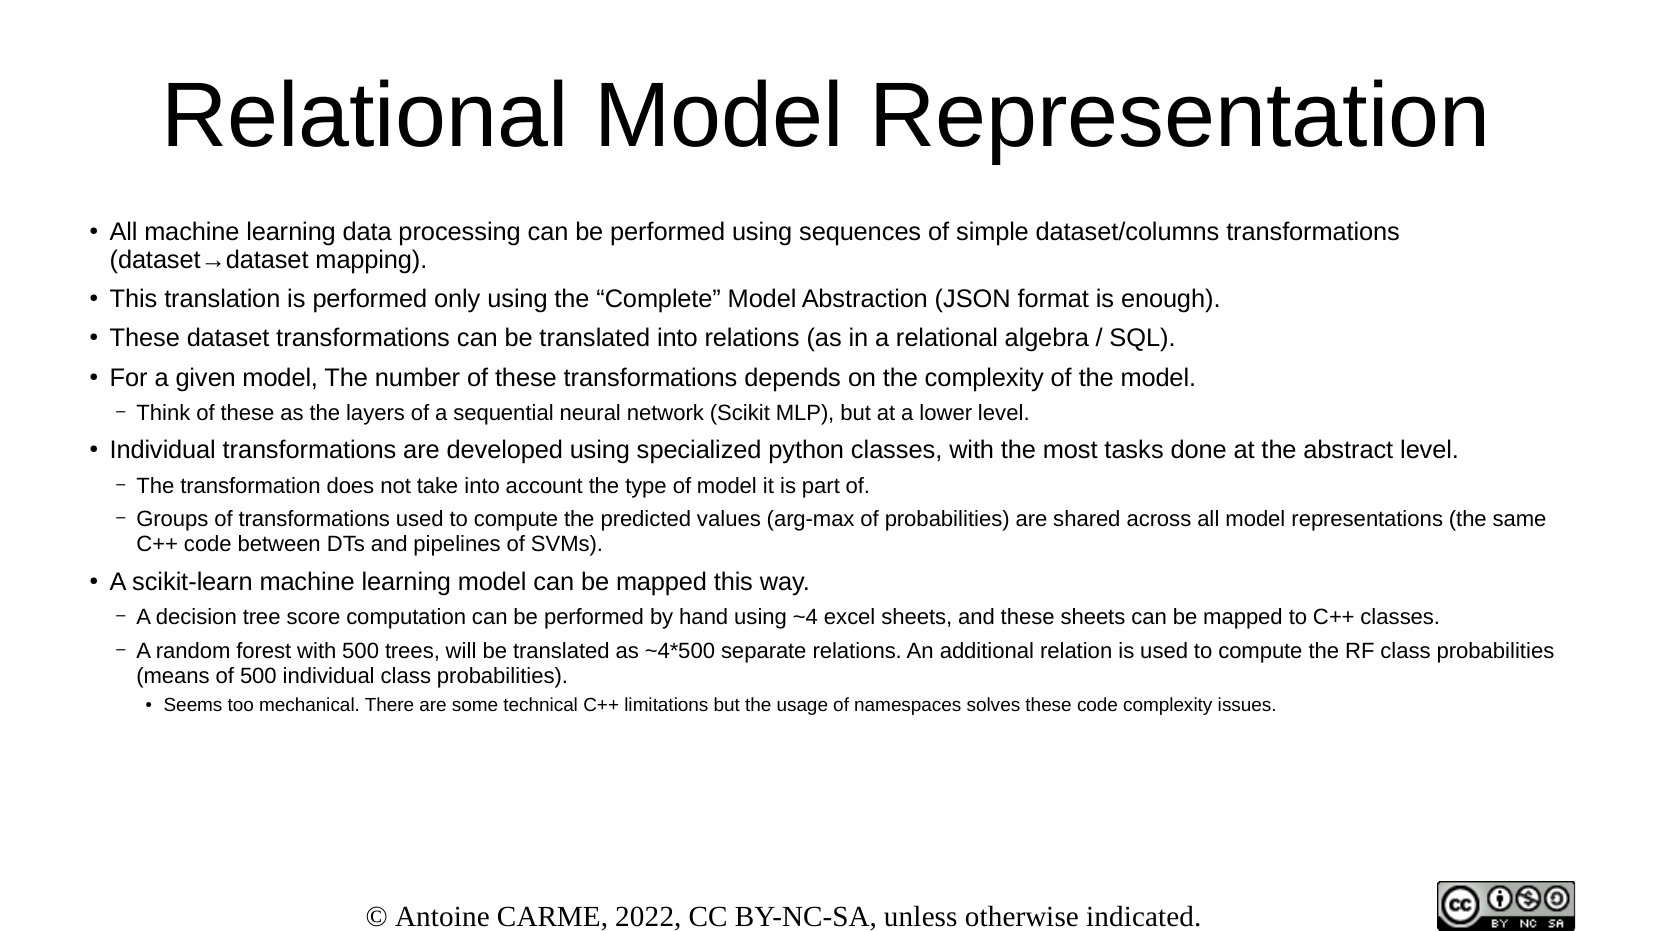

# Relational Model Representation
All machine learning data processing can be performed using sequences of simple dataset/columns transformations (dataset→dataset mapping).
This translation is performed only using the “Complete” Model Abstraction (JSON format is enough).
These dataset transformations can be translated into relations (as in a relational algebra / SQL).
For a given model, The number of these transformations depends on the complexity of the model.
Think of these as the layers of a sequential neural network (Scikit MLP), but at a lower level.
Individual transformations are developed using specialized python classes, with the most tasks done at the abstract level.
The transformation does not take into account the type of model it is part of.
Groups of transformations used to compute the predicted values (arg-max of probabilities) are shared across all model representations (the same C++ code between DTs and pipelines of SVMs).
A scikit-learn machine learning model can be mapped this way.
A decision tree score computation can be performed by hand using ~4 excel sheets, and these sheets can be mapped to C++ classes.
A random forest with 500 trees, will be translated as ~4*500 separate relations. An additional relation is used to compute the RF class probabilities (means of 500 individual class probabilities).
Seems too mechanical. There are some technical C++ limitations but the usage of namespaces solves these code complexity issues.